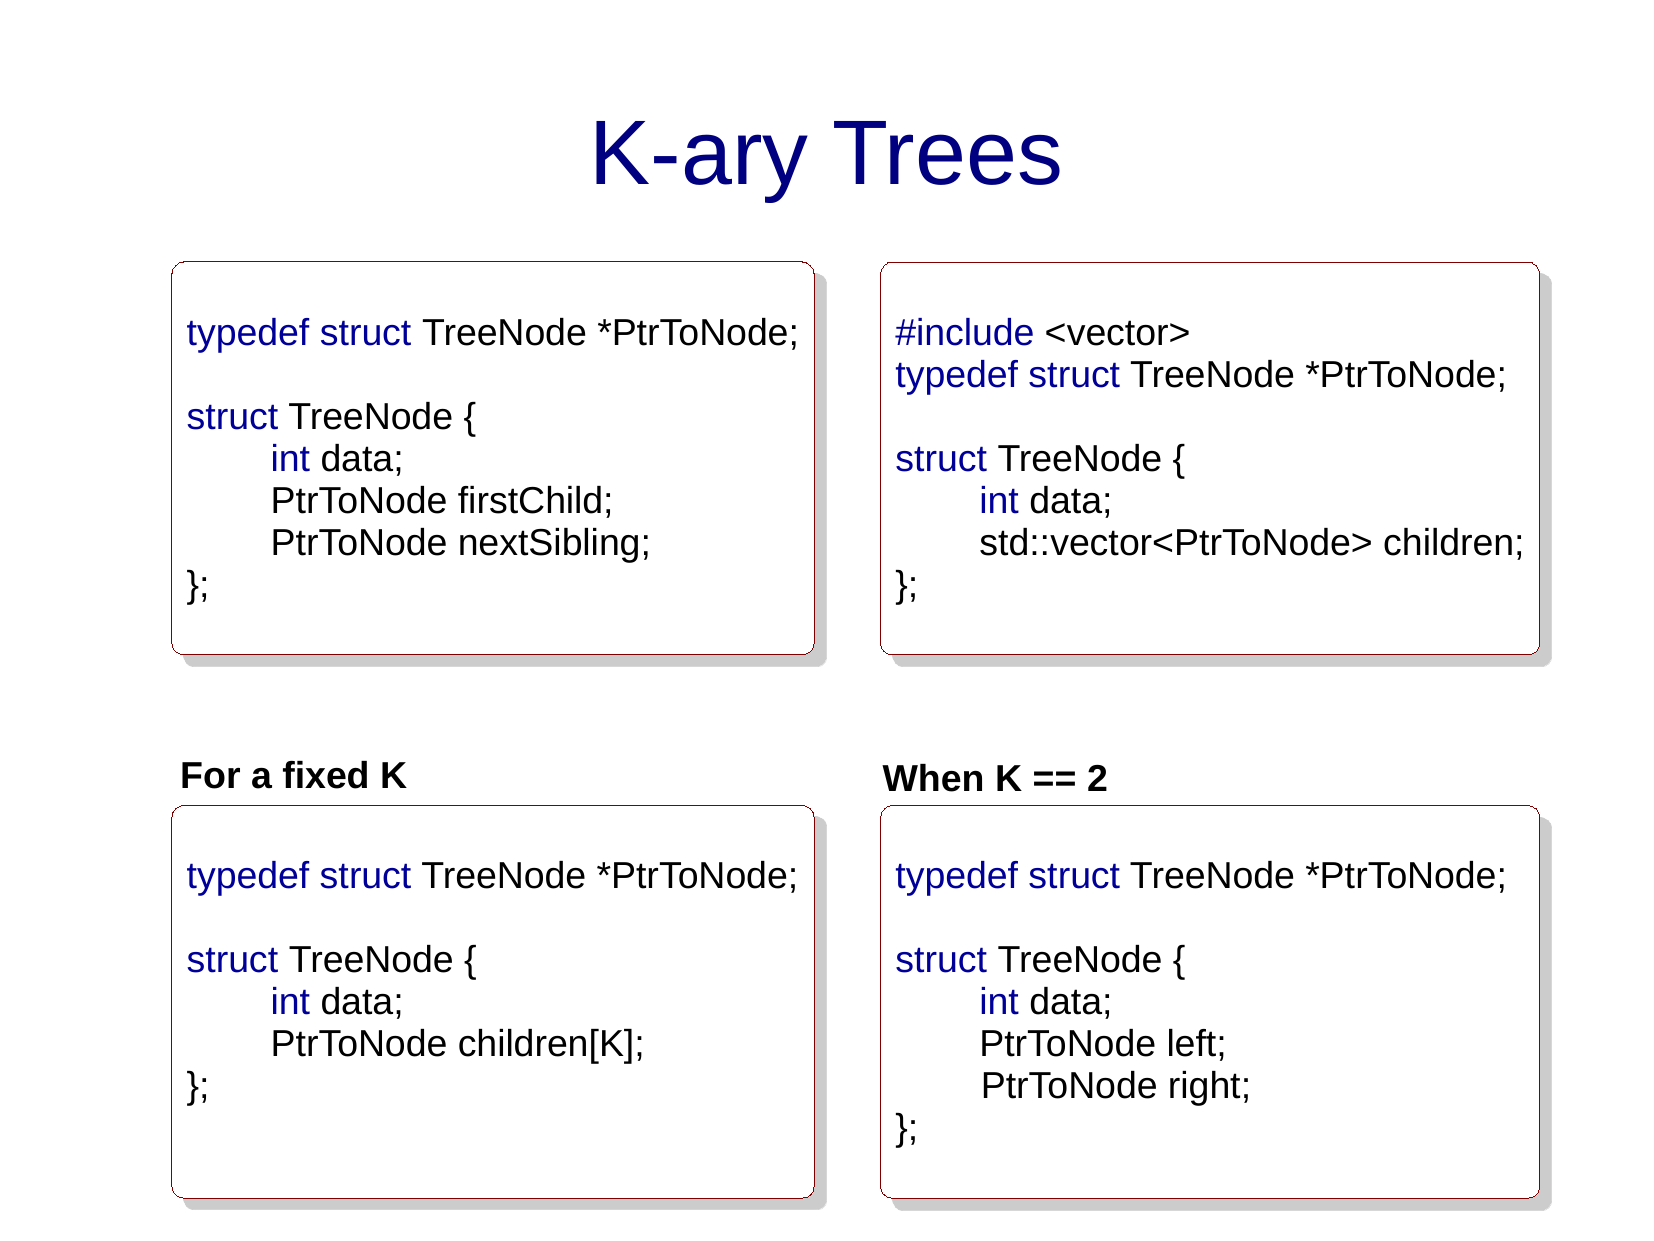

# K-ary Trees
typedef struct TreeNode *PtrToNode;
struct TreeNode {
 int data;
 PtrToNode firstChild;
 PtrToNode nextSibling;
};
#include <vector>
typedef struct TreeNode *PtrToNode;
struct TreeNode {
 int data;
 std::vector<PtrToNode> children;
};
For a fixed K
When K == 2
typedef struct TreeNode *PtrToNode;
struct TreeNode {
 int data;
 PtrToNode children[K];
};
typedef struct TreeNode *PtrToNode;
struct TreeNode {
 int data;
 PtrToNode left;
	 PtrToNode right;
};